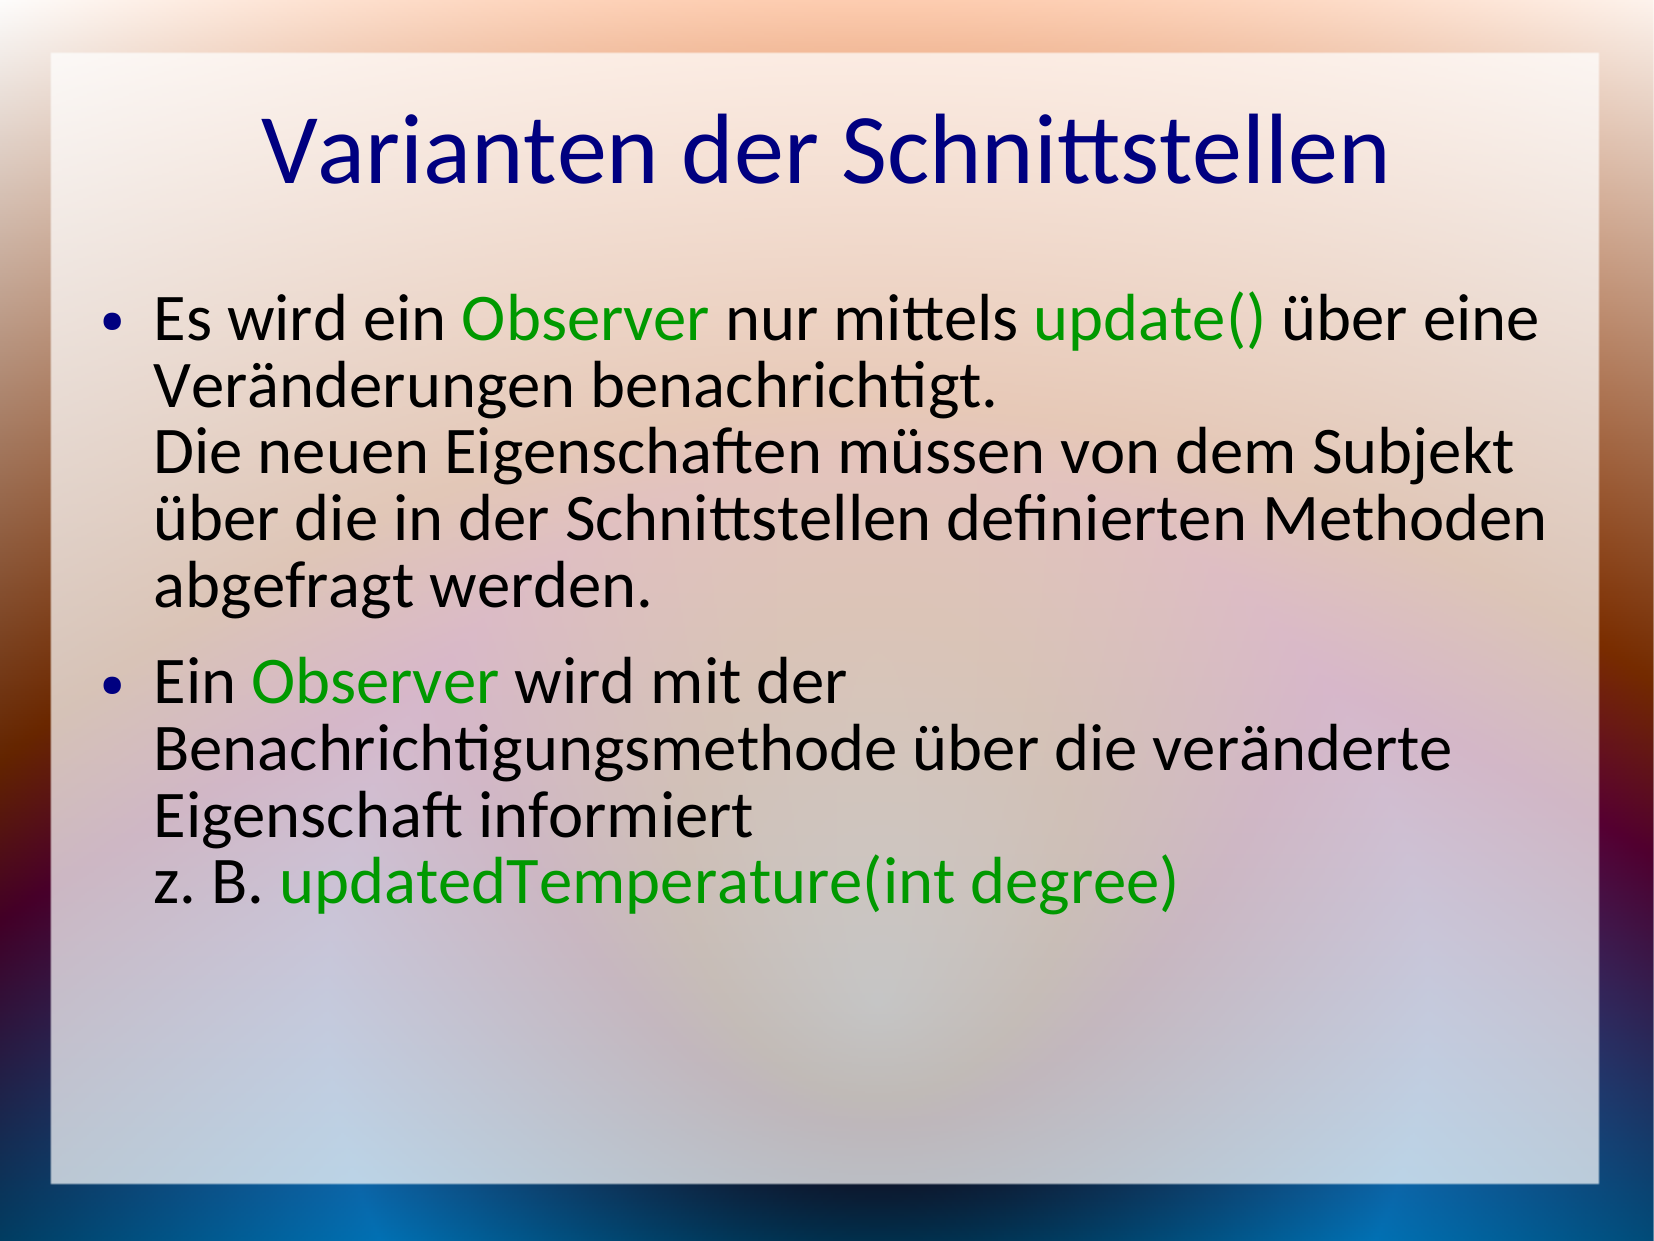

# Varianten der Schnittstellen
Es wird ein Observer nur mittels update() über eine Veränderungen benachrichtigt.
Die neuen Eigenschaften müssen von dem Subjekt über die in der Schnittstellen definierten Methoden abgefragt werden.
Ein Observer wird mit der Benachrichtigungsmethode über die veränderte Eigenschaft informiert
z. B. updatedTemperature(int degree)